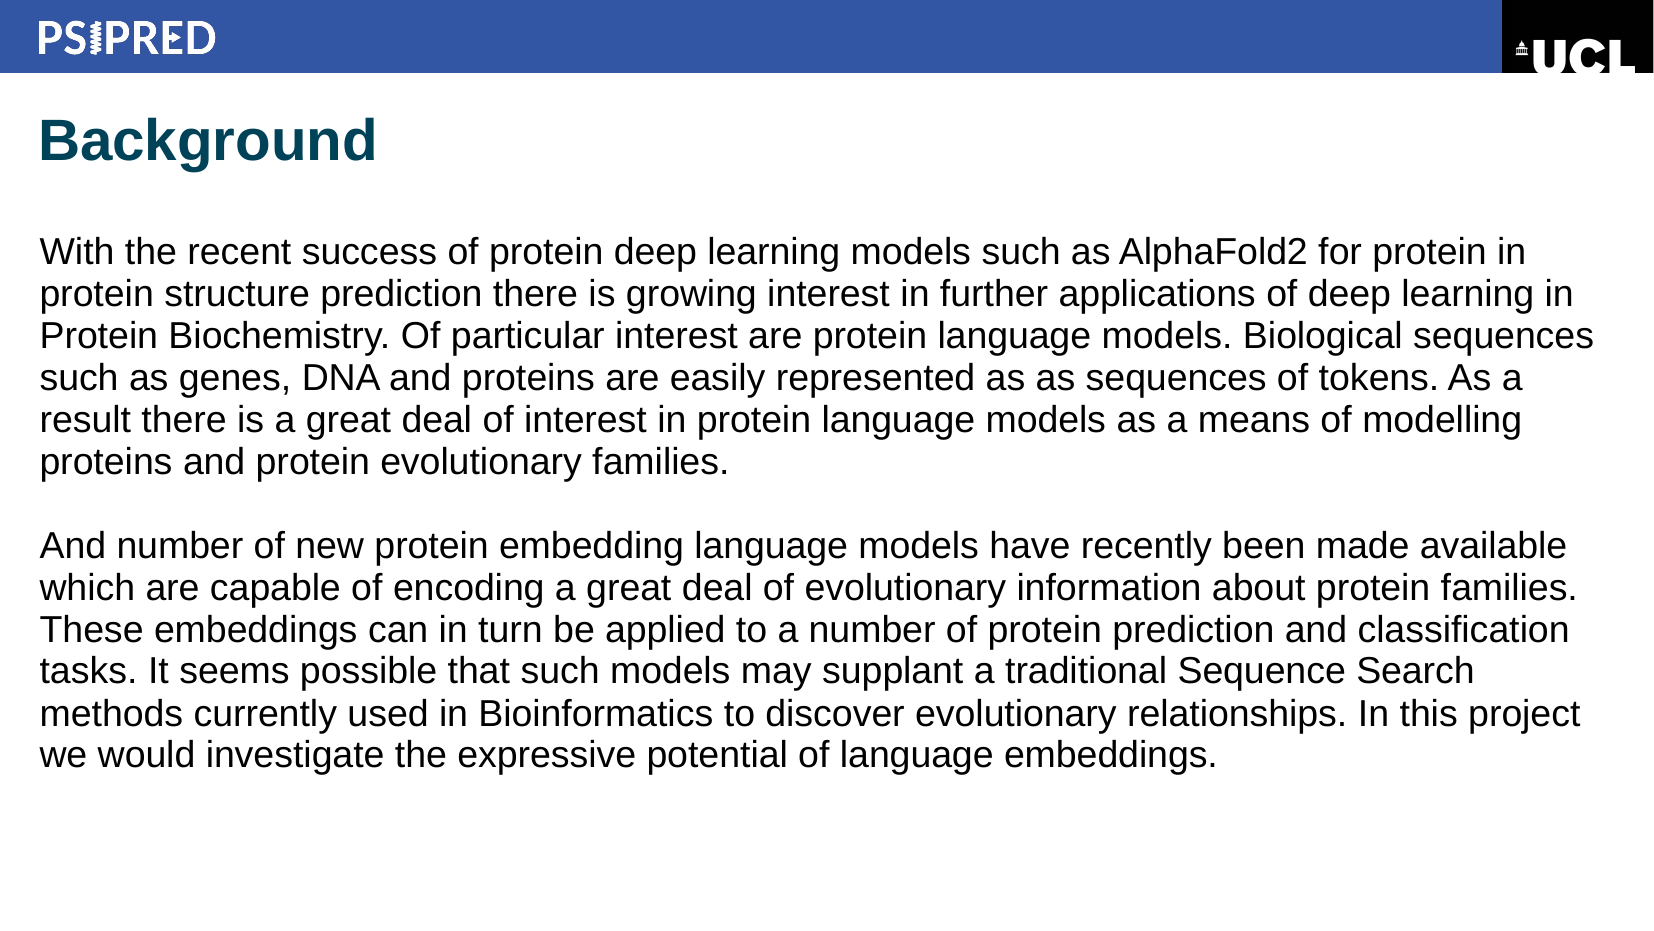

# Background
With the recent success of protein deep learning models such as AlphaFold2 for protein in protein structure prediction there is growing interest in further applications of deep learning in Protein Biochemistry. Of particular interest are protein language models. Biological sequences such as genes, DNA and proteins are easily represented as as sequences of tokens. As a result there is a great deal of interest in protein language models as a means of modelling proteins and protein evolutionary families.
And number of new protein embedding language models have recently been made available which are capable of encoding a great deal of evolutionary information about protein families. These embeddings can in turn be applied to a number of protein prediction and classification tasks. It seems possible that such models may supplant a traditional Sequence Search methods currently used in Bioinformatics to discover evolutionary relationships. In this project we would investigate the expressive potential of language embeddings.